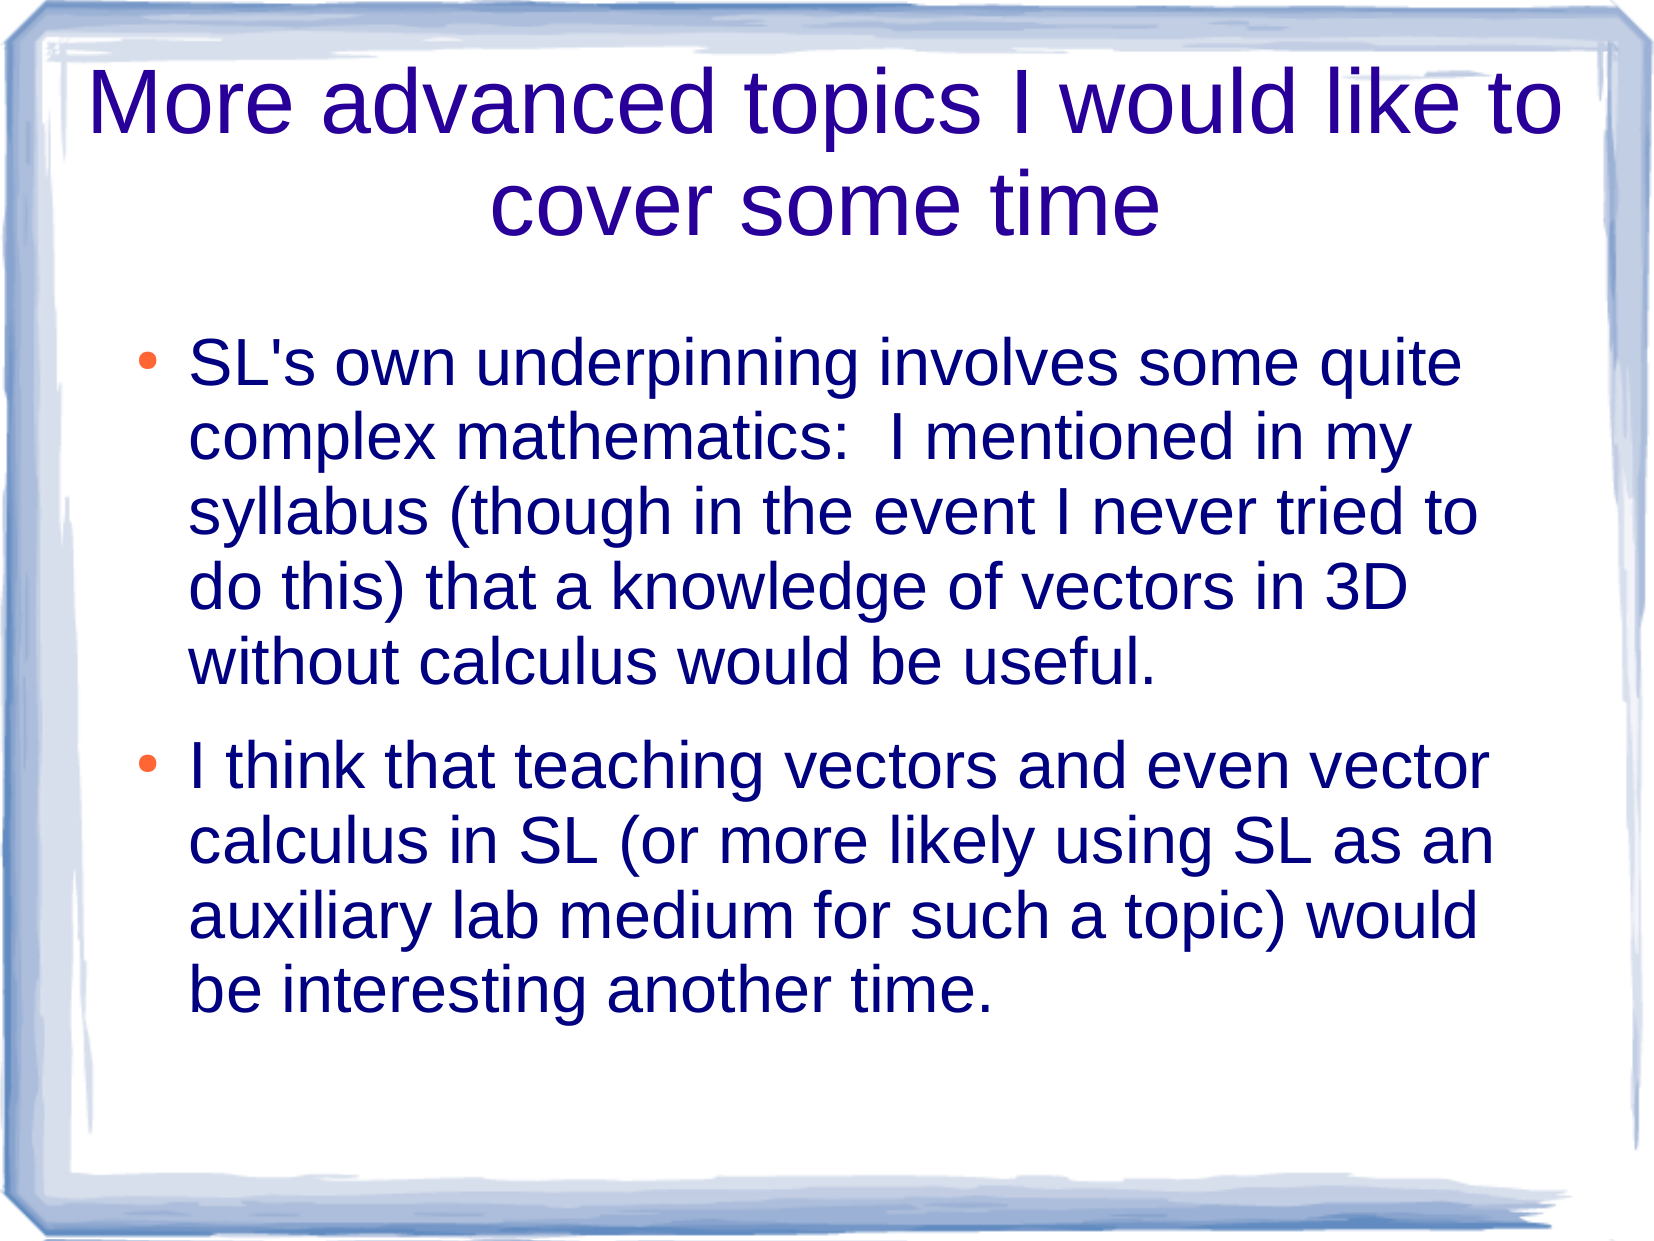

# More advanced topics I would like to cover some time
SL's own underpinning involves some quite complex mathematics: I mentioned in my syllabus (though in the event I never tried to do this) that a knowledge of vectors in 3D without calculus would be useful.
I think that teaching vectors and even vector calculus in SL (or more likely using SL as an auxiliary lab medium for such a topic) would be interesting another time.